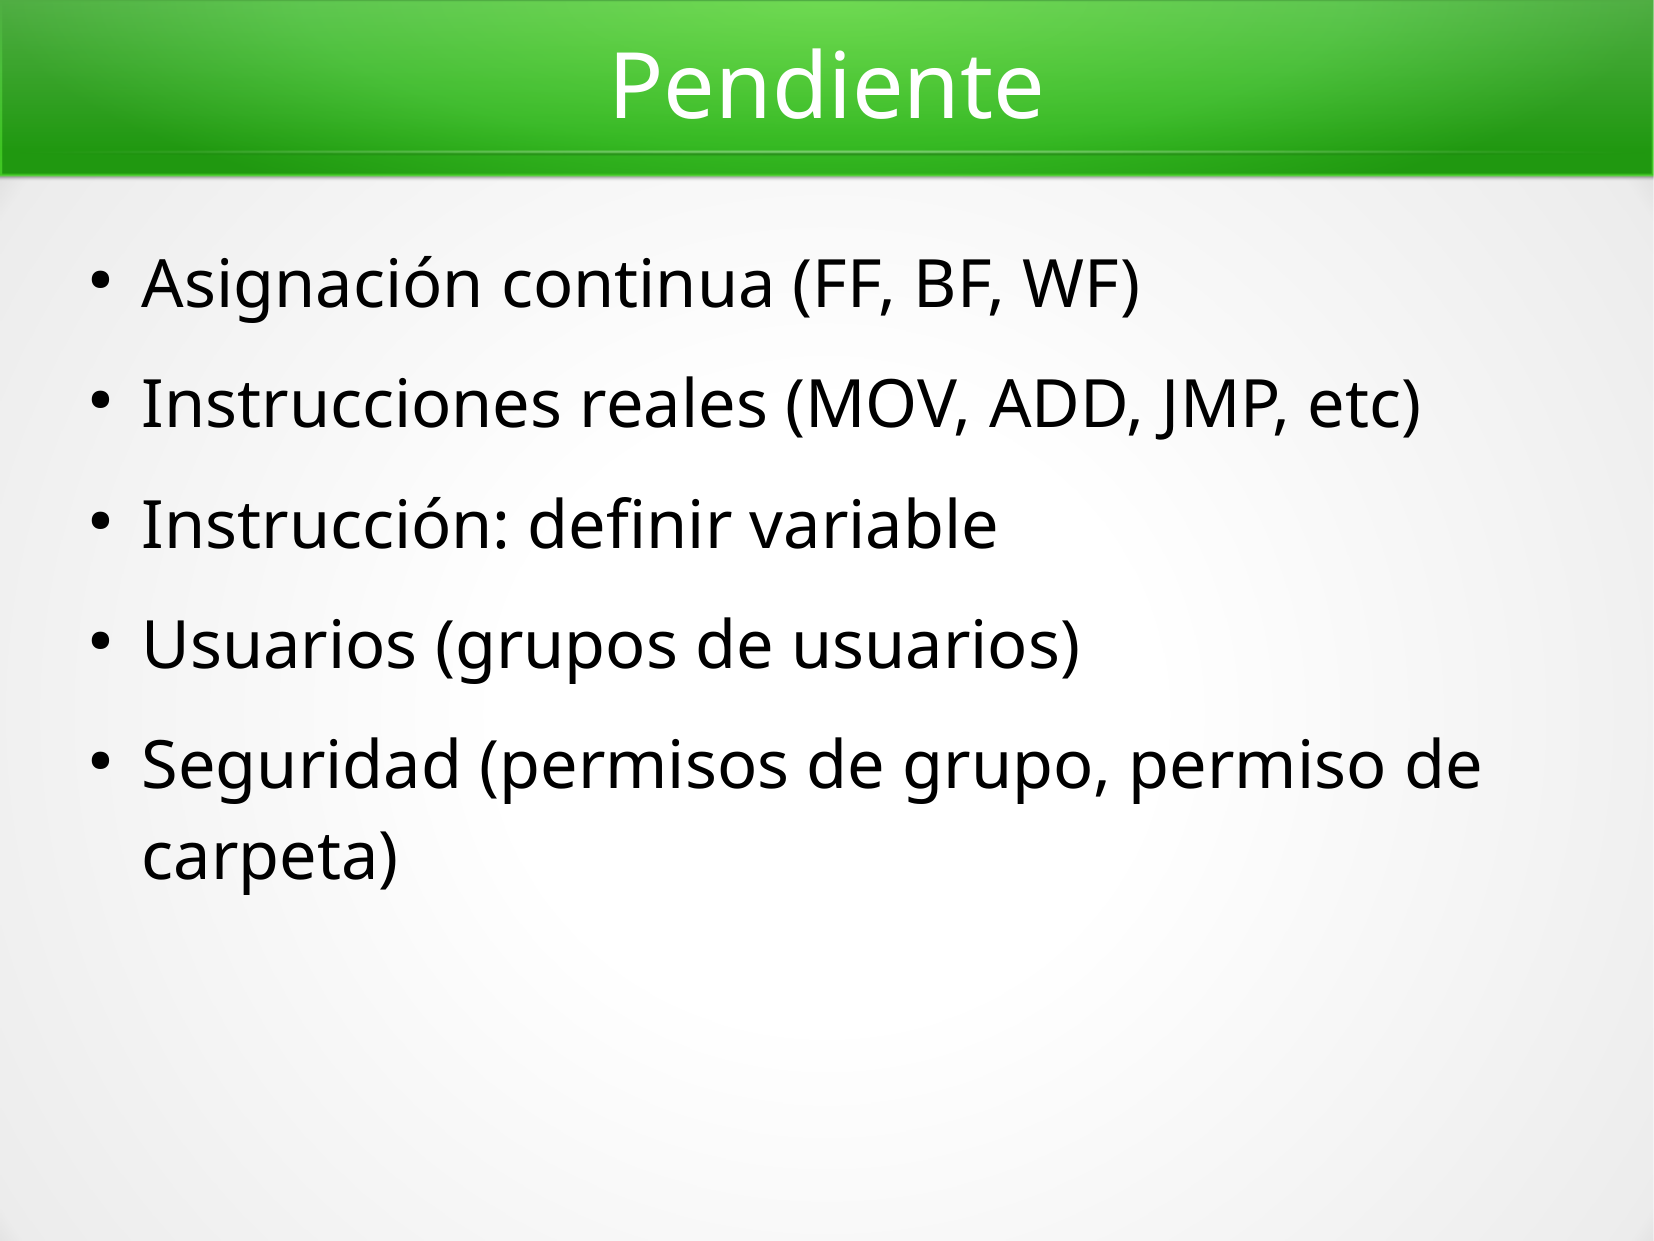

# Pendiente
Asignación continua (FF, BF, WF)
Instrucciones reales (MOV, ADD, JMP, etc)
Instrucción: definir variable
Usuarios (grupos de usuarios)
Seguridad (permisos de grupo, permiso de carpeta)